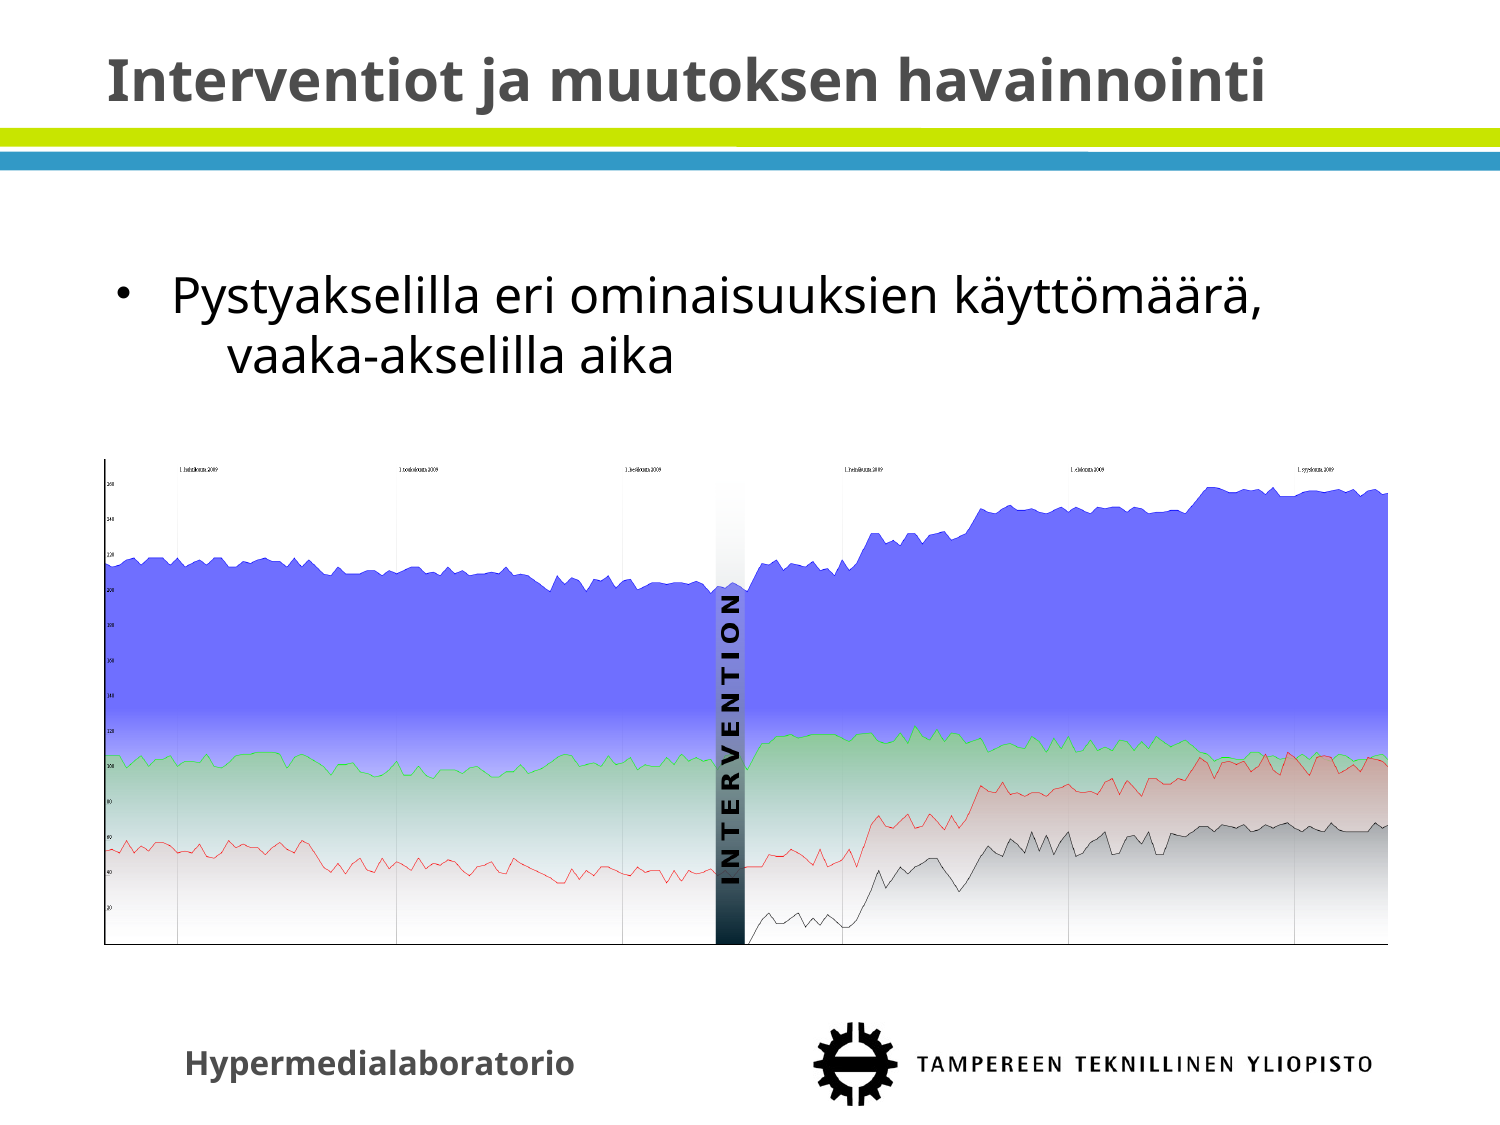

# Interventiot ja muutoksen havainnointi
Pystyakselilla eri ominaisuuksien käyttömäärä, vaaka-akselilla aika